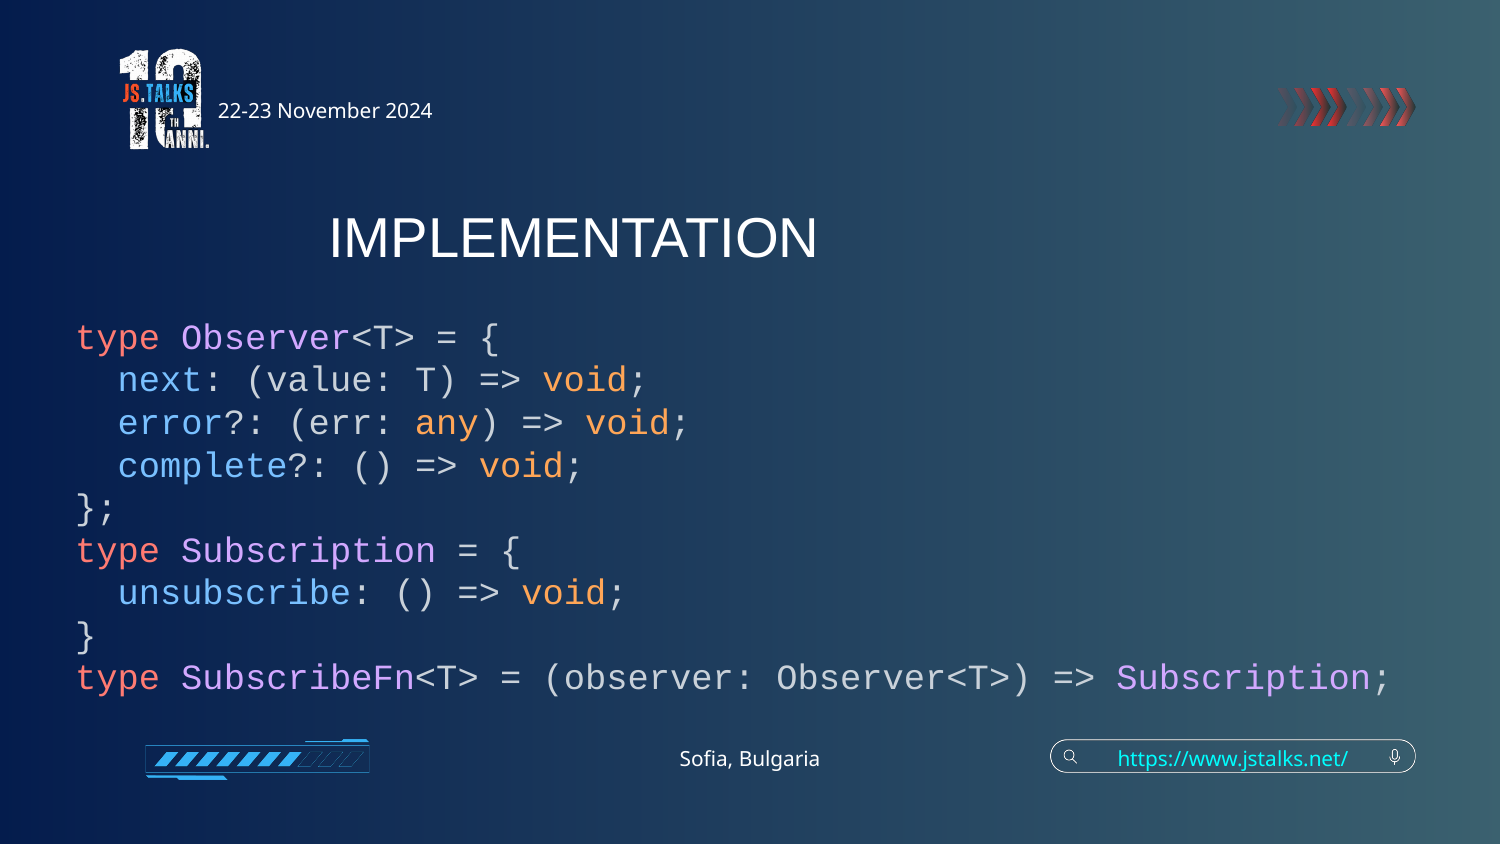

22-23 November 2024
IMPLEMENTATION
type Observer<T> = {
 next: (value: T) => void;
 error?: (err: any) => void;
 complete?: () => void;
};
type Subscription = {
 unsubscribe: () => void;
}
type SubscribeFn<T> = (observer: Observer<T>) => Subscription;
Sofia, Bulgaria
https://www.jstalks.net/